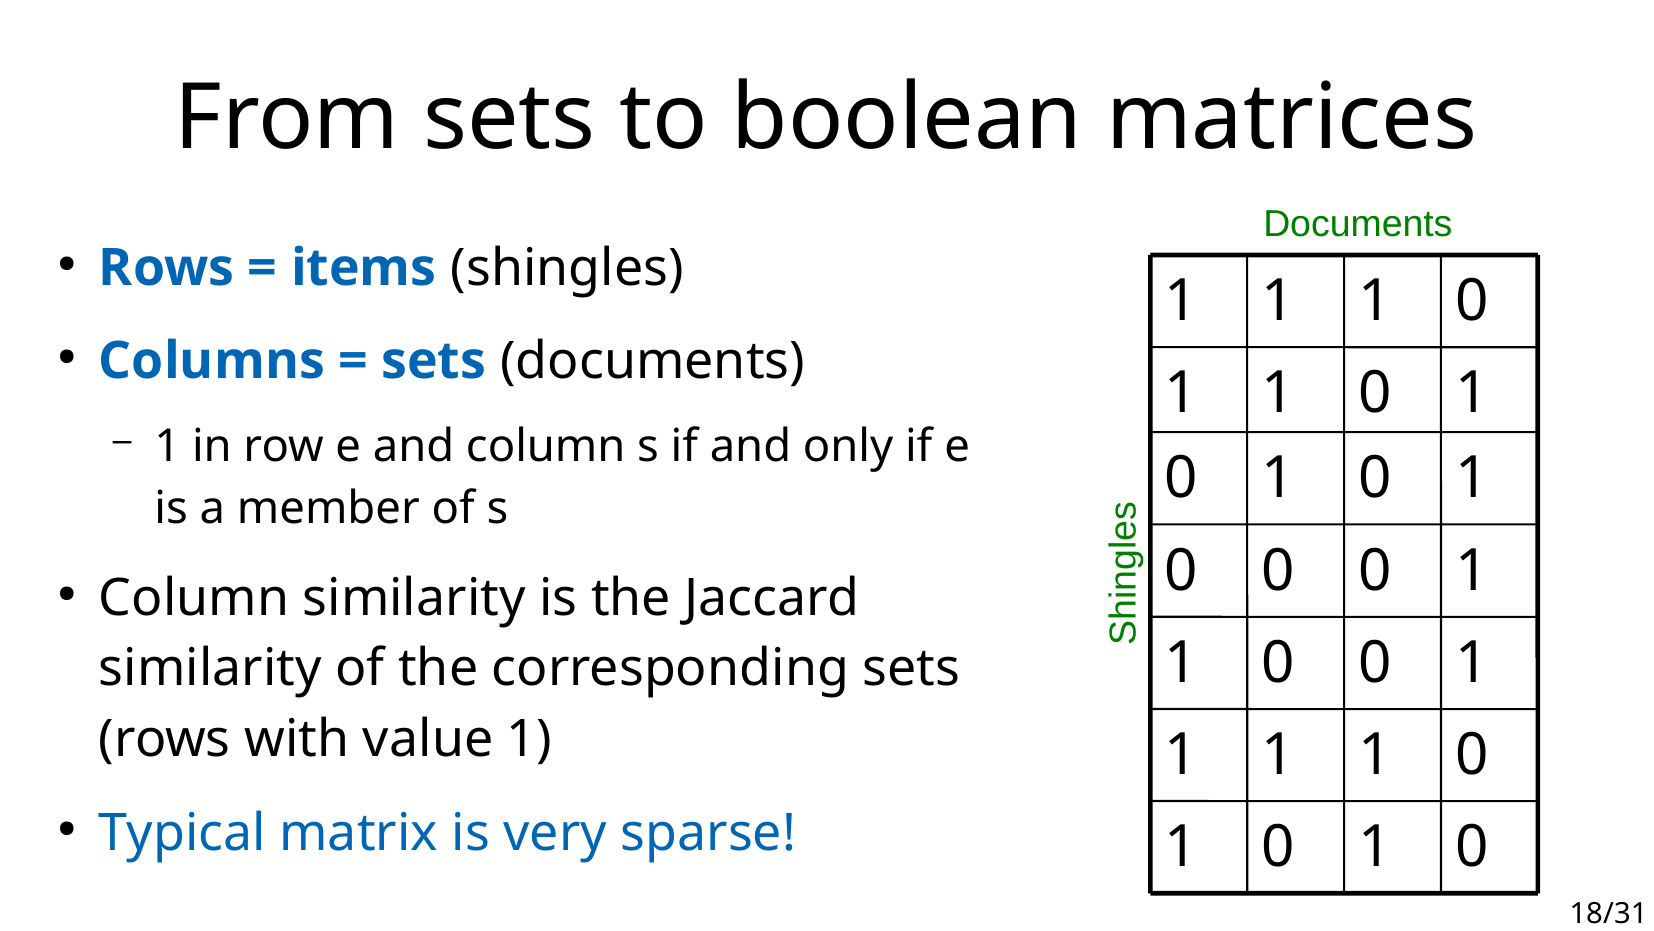

# From sets to boolean matrices
Documents
Rows = items (shingles)
Columns = sets (documents)
1 in row e and column s if and only if e is a member of s
Column similarity is the Jaccard similarity of the corresponding sets (rows with value 1)
Typical matrix is very sparse!
1
1
1
0
1
1
0
1
0
1
0
1
0
0
0
1
1
0
0
1
1
1
1
0
1
0
1
0
Shingles
18